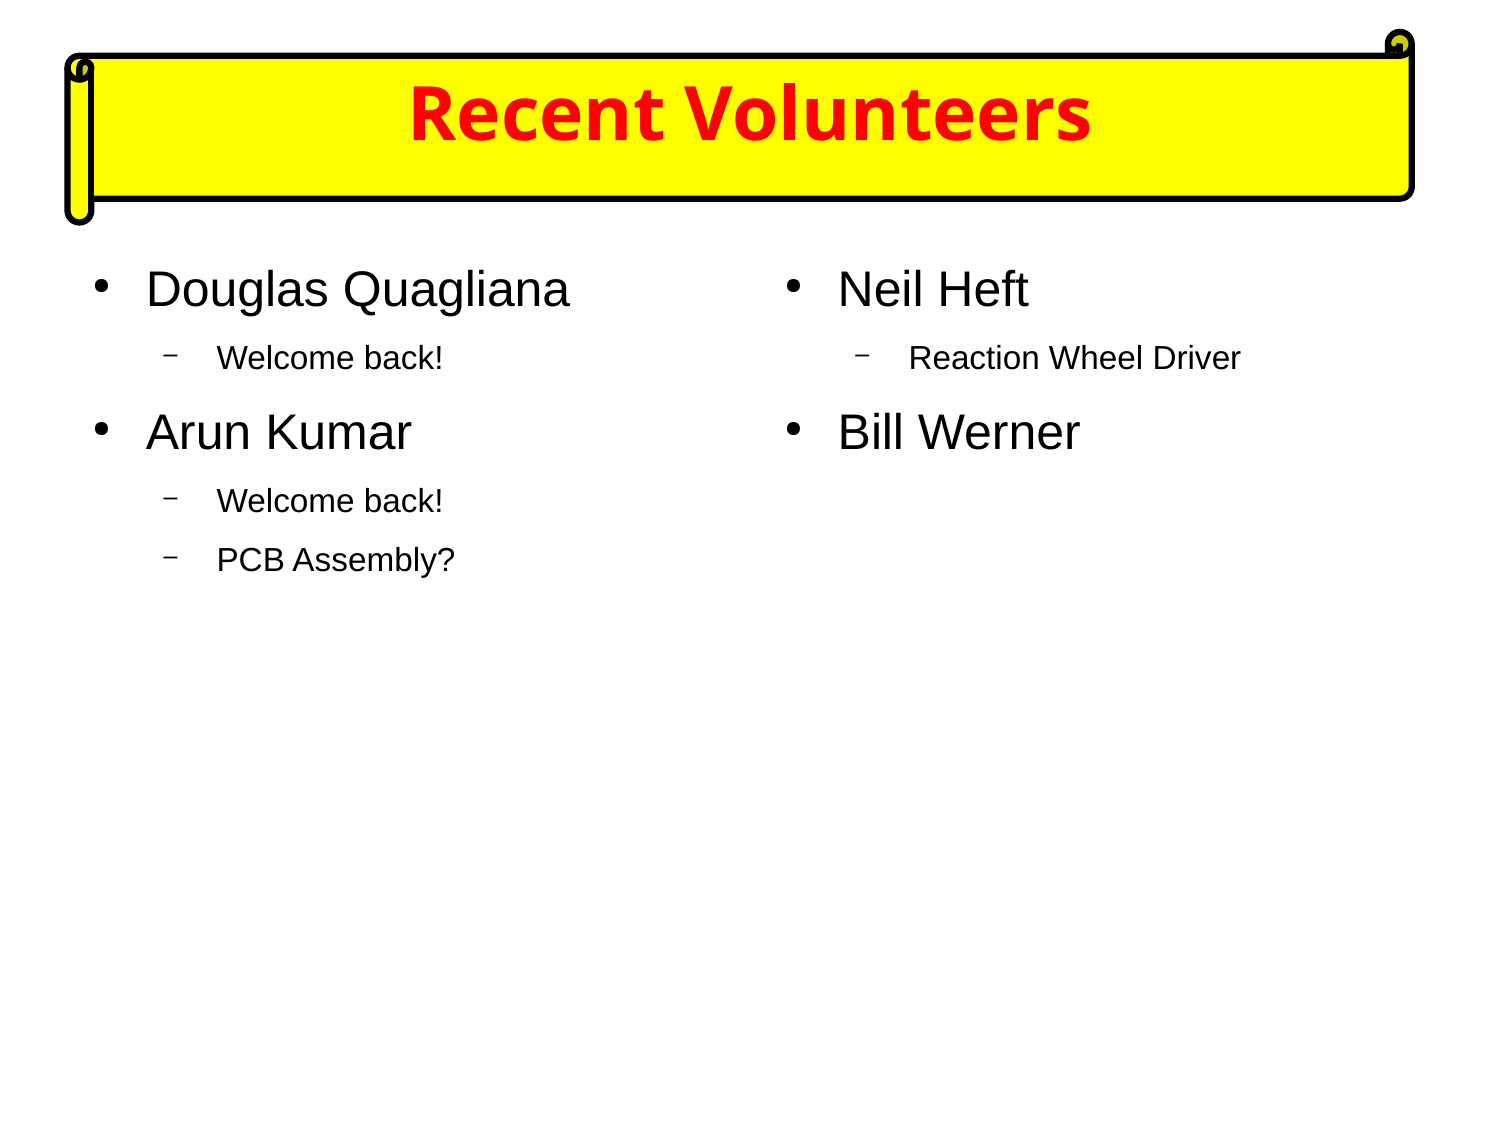

Recent Volunteers
# Douglas Quagliana
Welcome back!
Arun Kumar
Welcome back!
PCB Assembly?
Neil Heft
Reaction Wheel Driver
Bill Werner